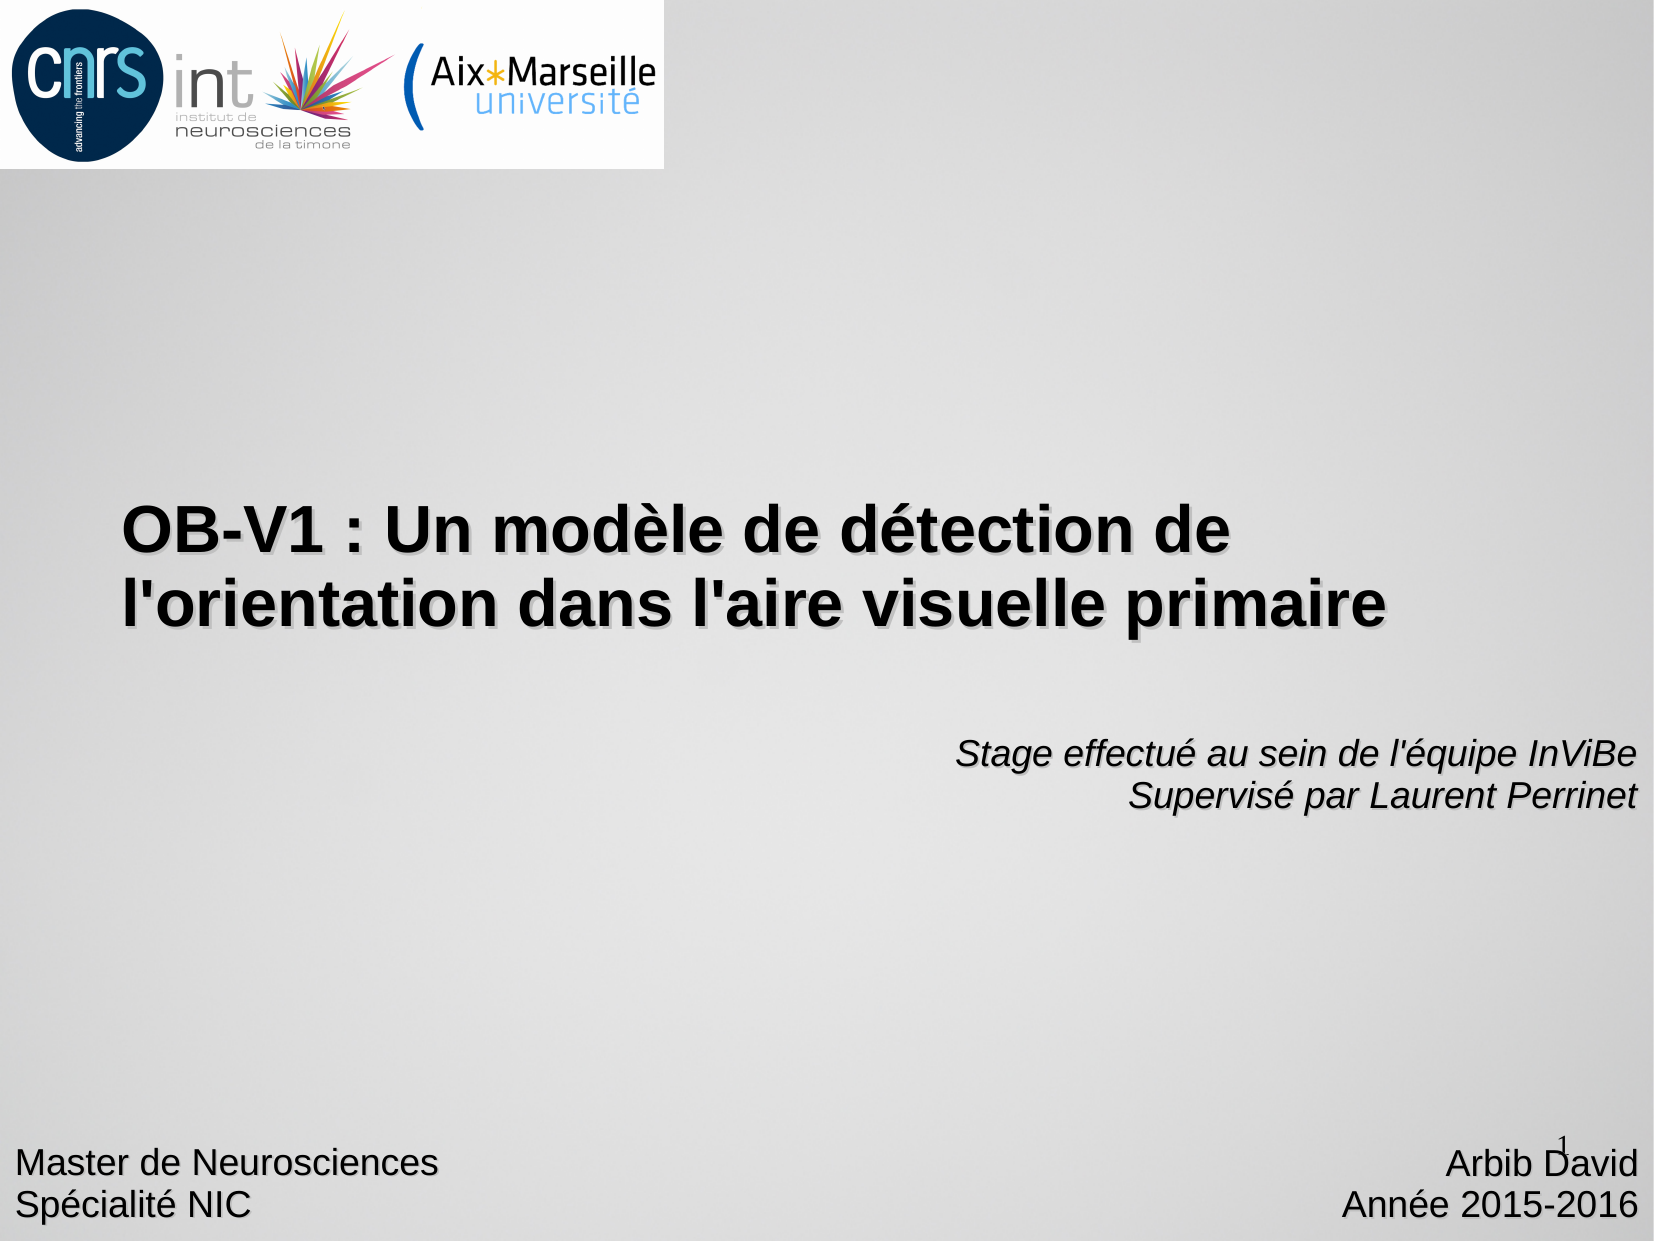

OB-V1 : Un modèle de détection de l'orientation dans l'aire visuelle primaire
Stage effectué au sein de l'équipe InViBe
Supervisé par Laurent Perrinet
1
Master de Neurosciences
Spécialité NIC
Arbib David
Année 2015-2016